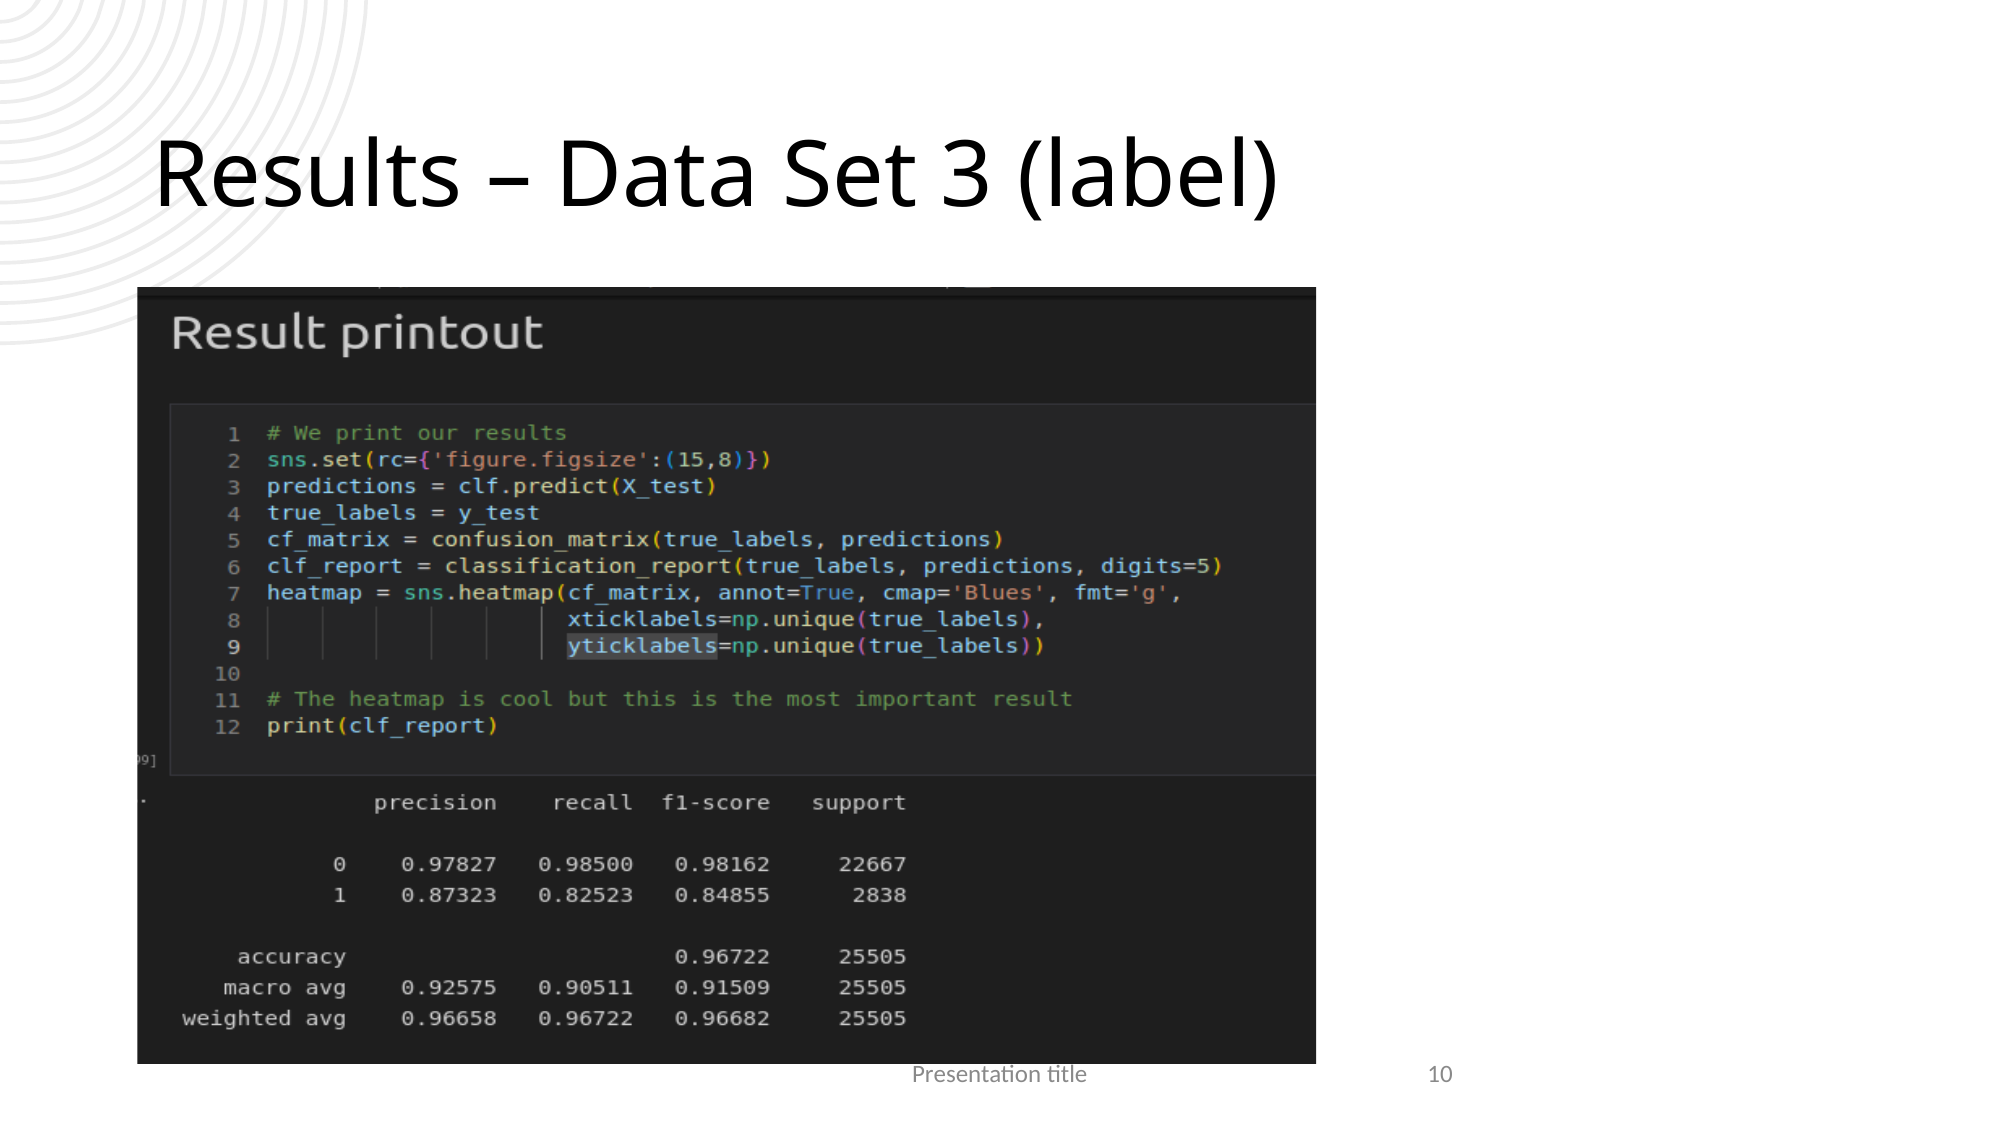

# Results – Data Set 3 (label)
Presentation title